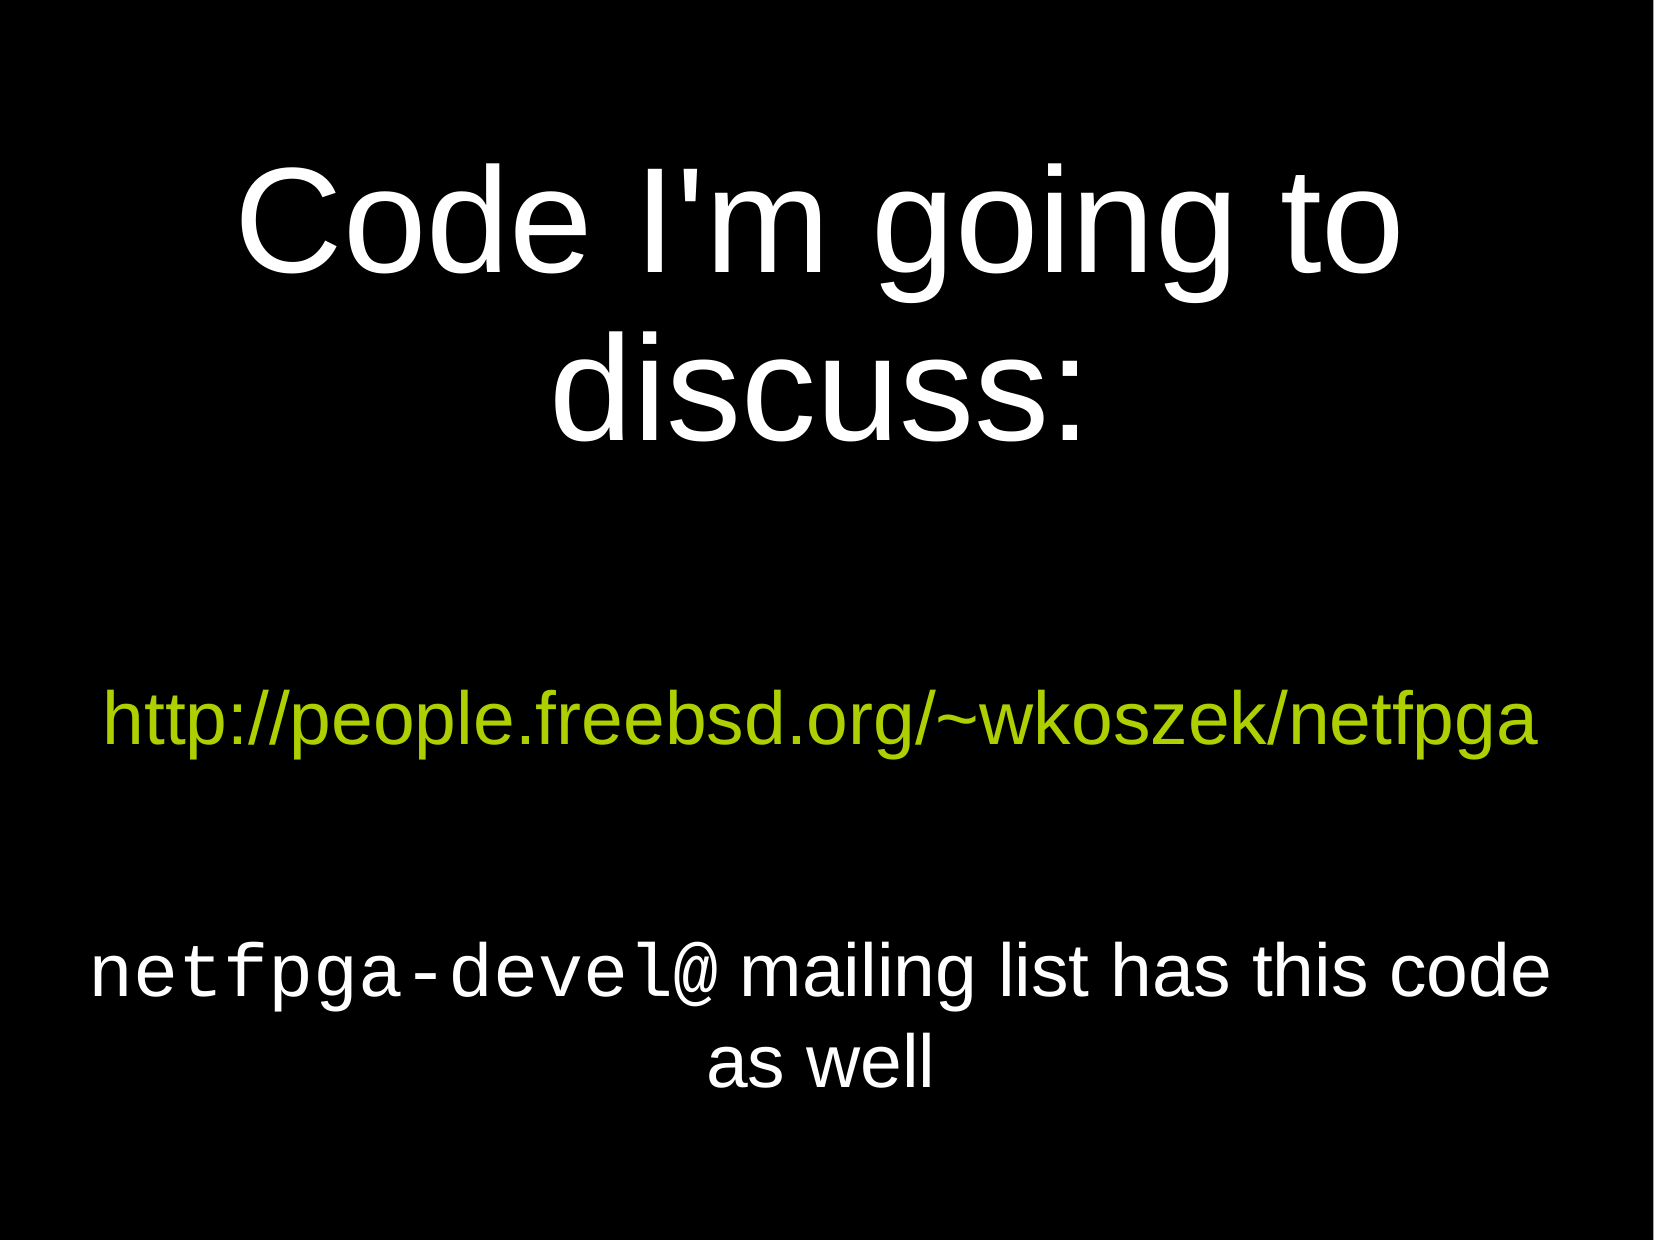

# Code I'm going to discuss: http://people.freebsd.org/~wkoszek/netfpga netfpga-devel@ mailing list has this code as well